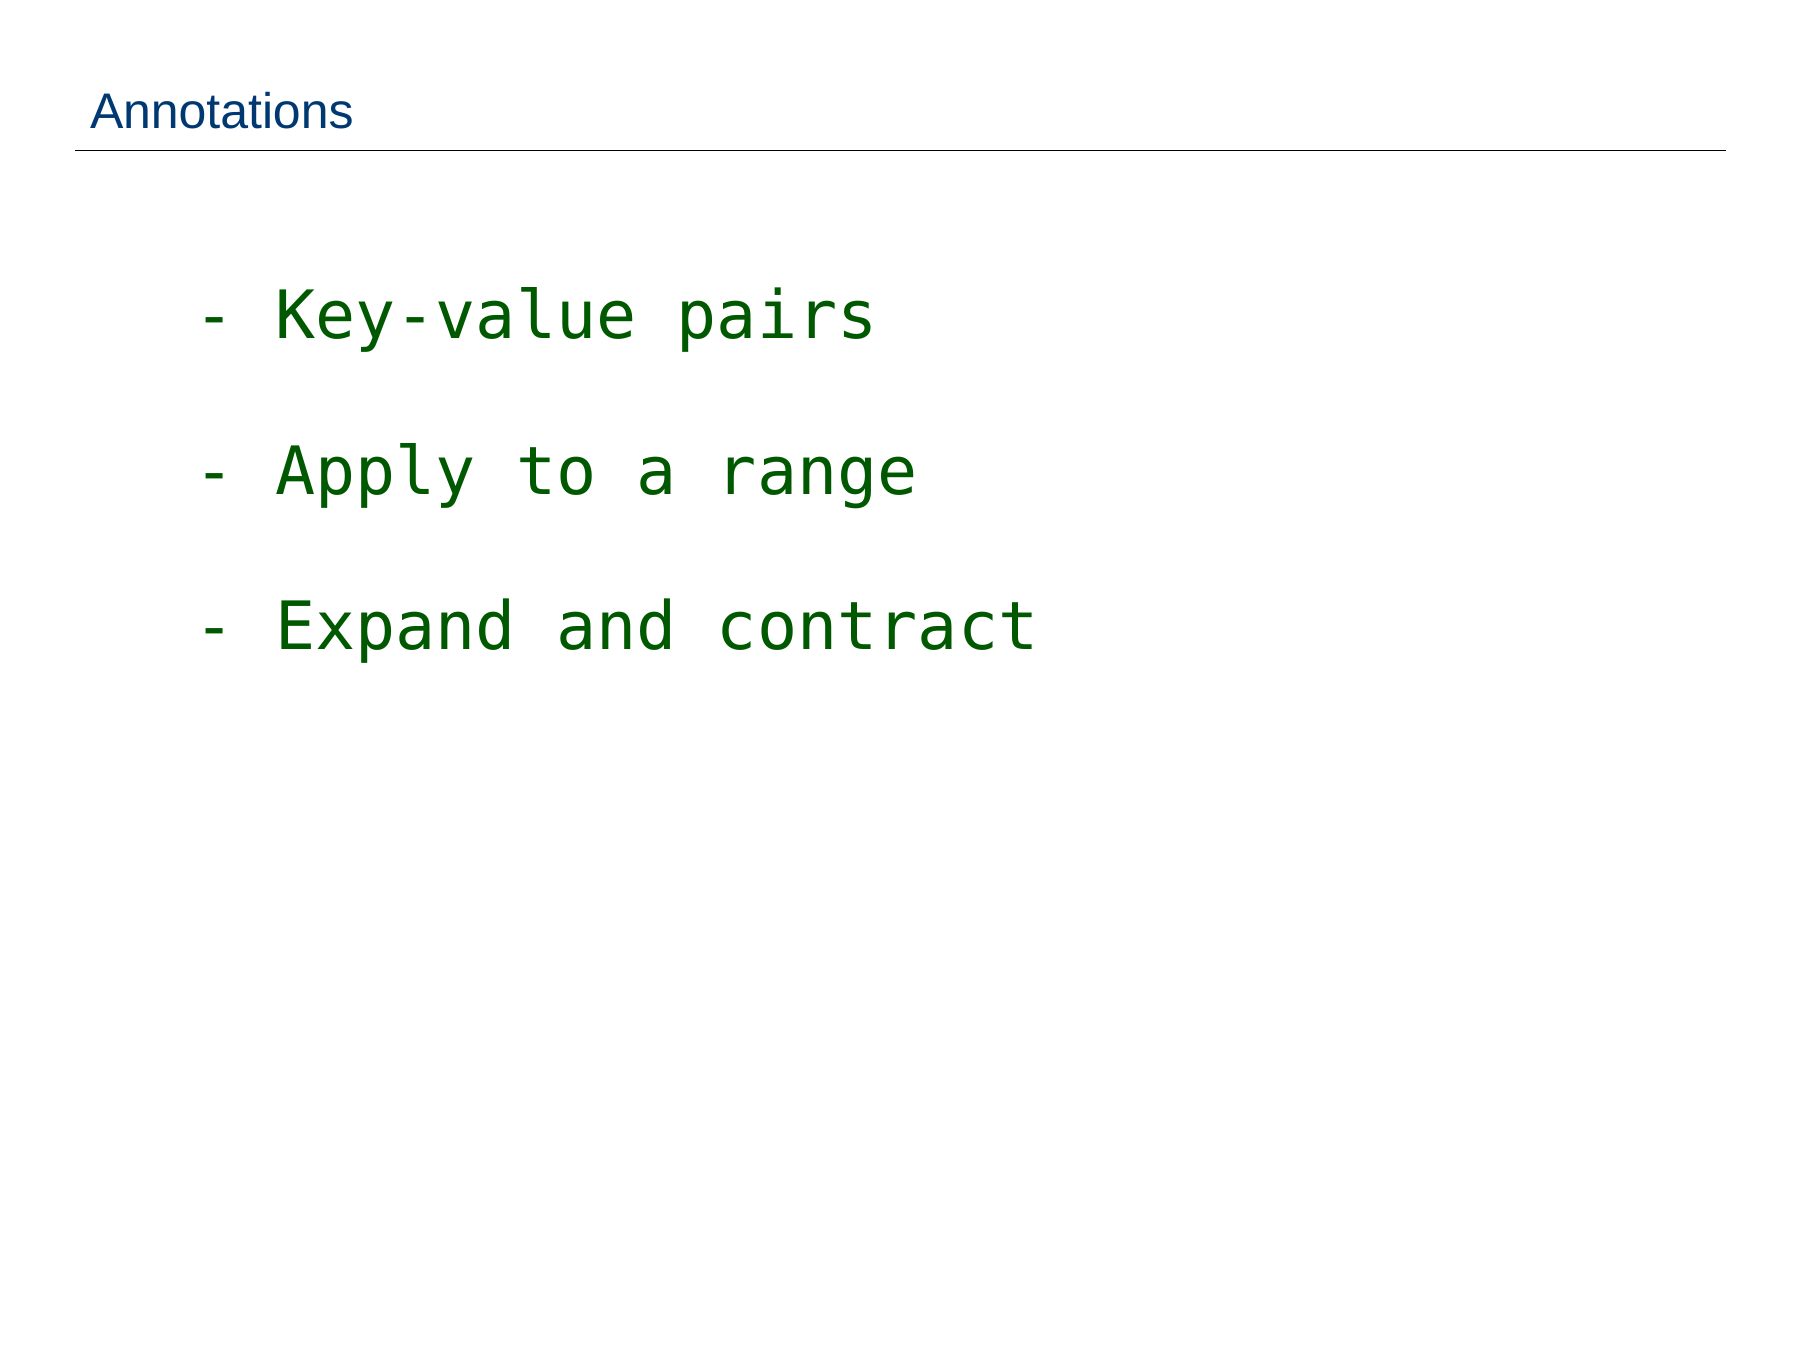

# Annotations
- Key-value pairs
- Apply to a range
- Expand and contract